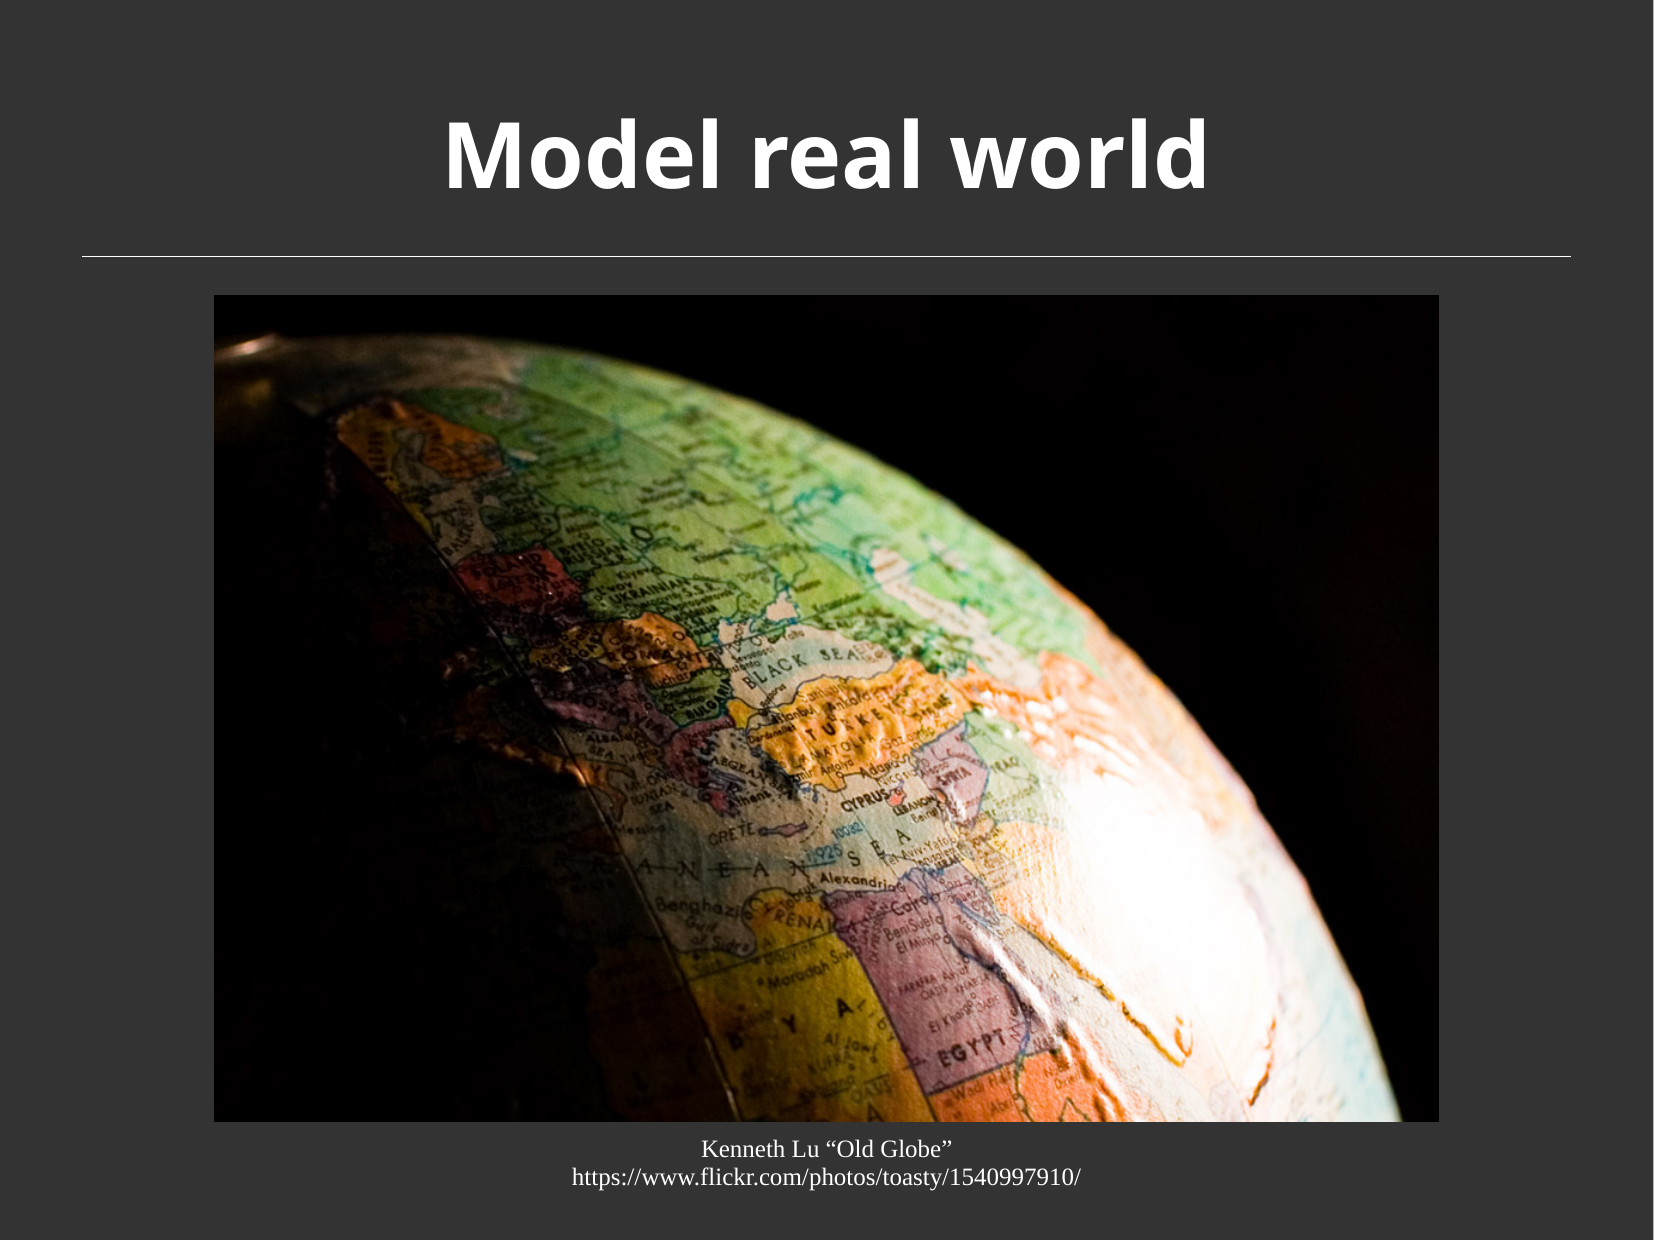

# Model real world
Kenneth Lu “Old Globe”
https://www.flickr.com/photos/toasty/1540997910/